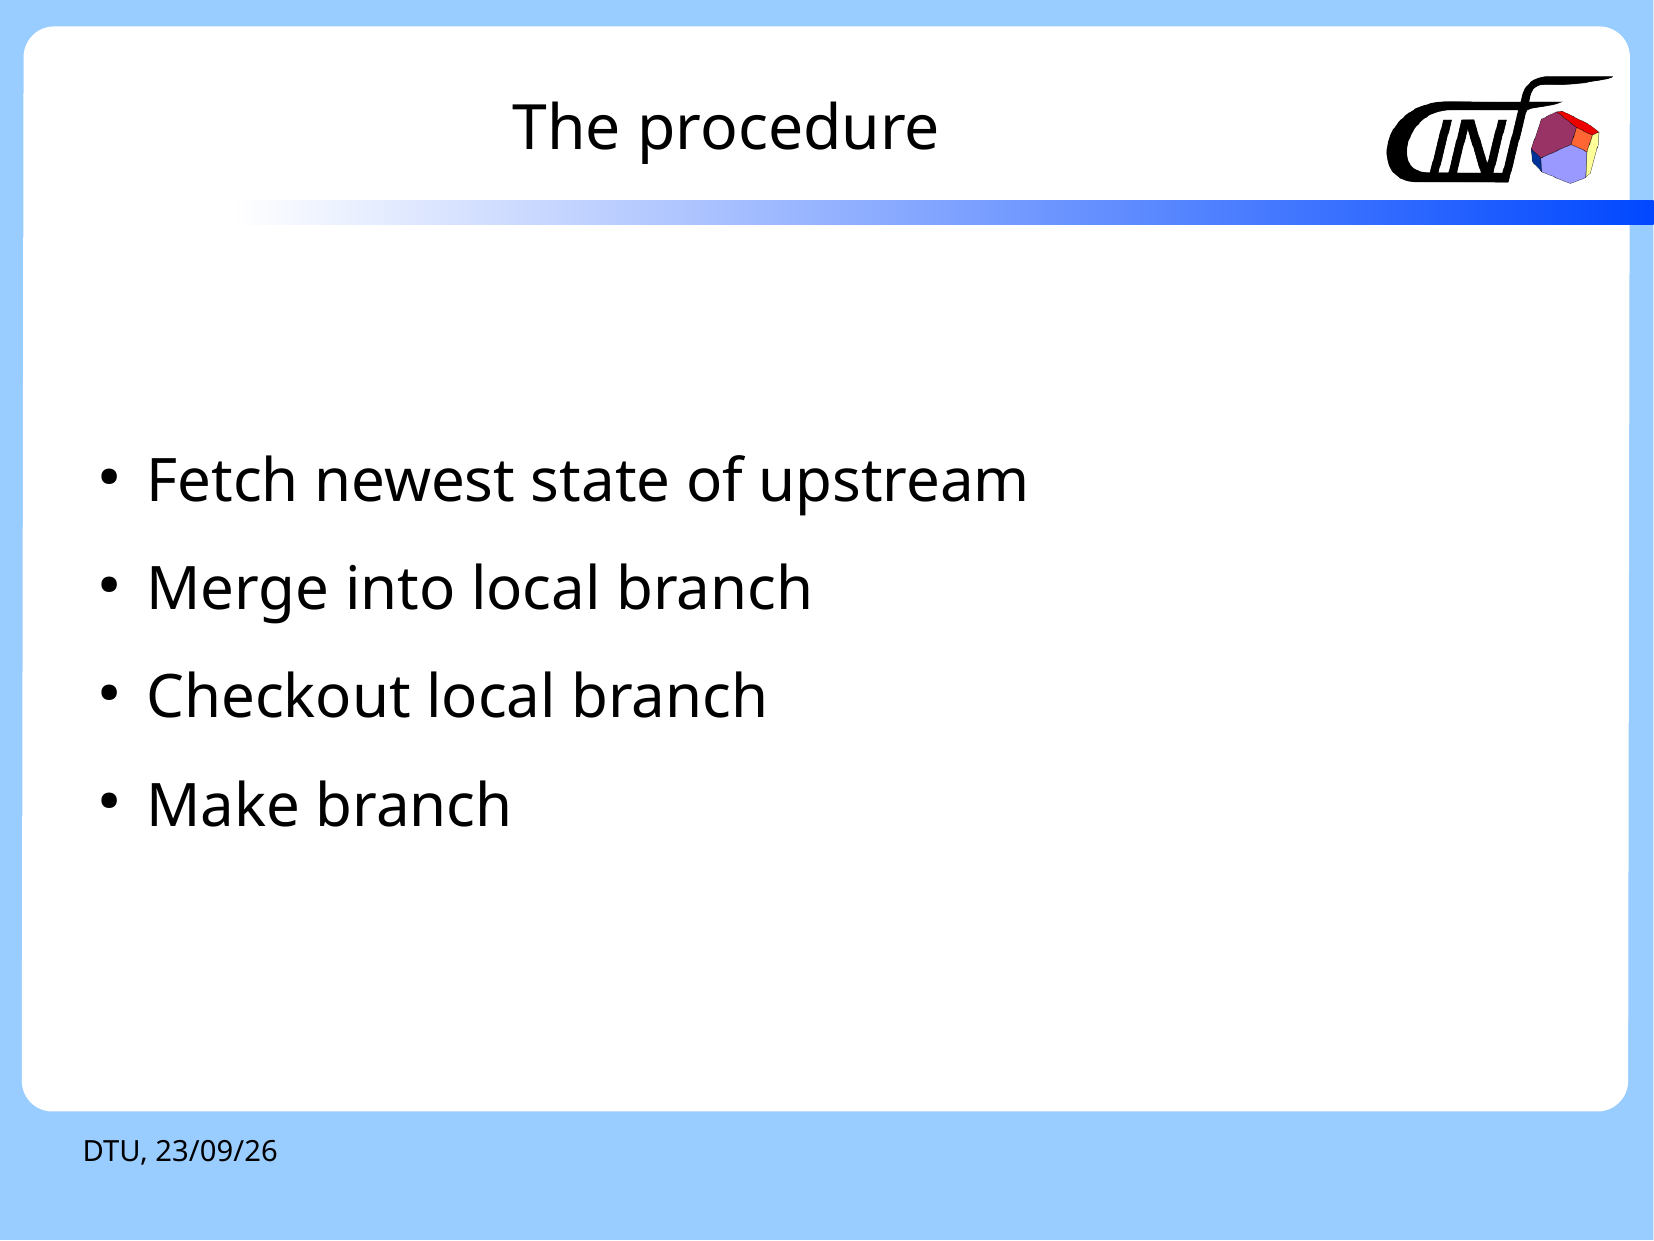

# The procedure
Fetch newest state of upstream
Merge into local branch
Checkout local branch
Make branch